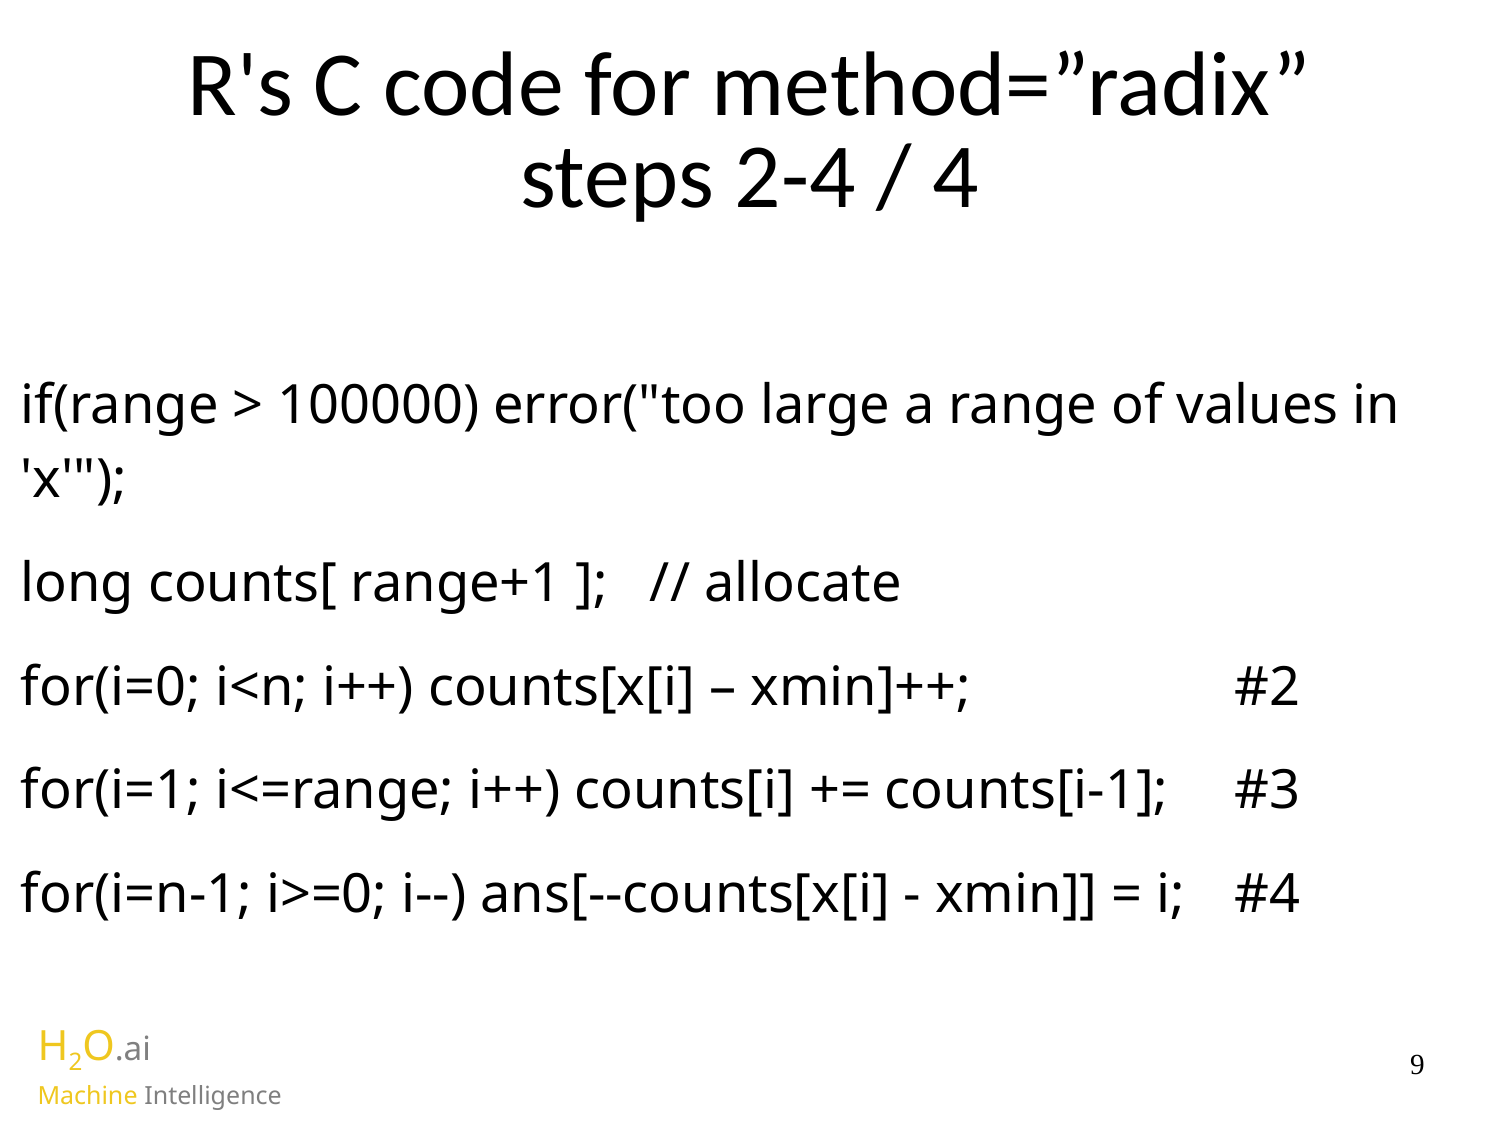

R's C code for method=”radix”
steps 2-4 / 4
# if(range > 100000) error("too large a range of values in 'x'");
long counts[ range+1 ]; // allocate
for(i=0; i<n; i++) counts[x[i] – xmin]++;				 #2
for(i=1; i<=range; i++) counts[i] += counts[i-1];	 #3
for(i=n-1; i>=0; i--) ans[--counts[x[i] - xmin]] = i;	 #4
9